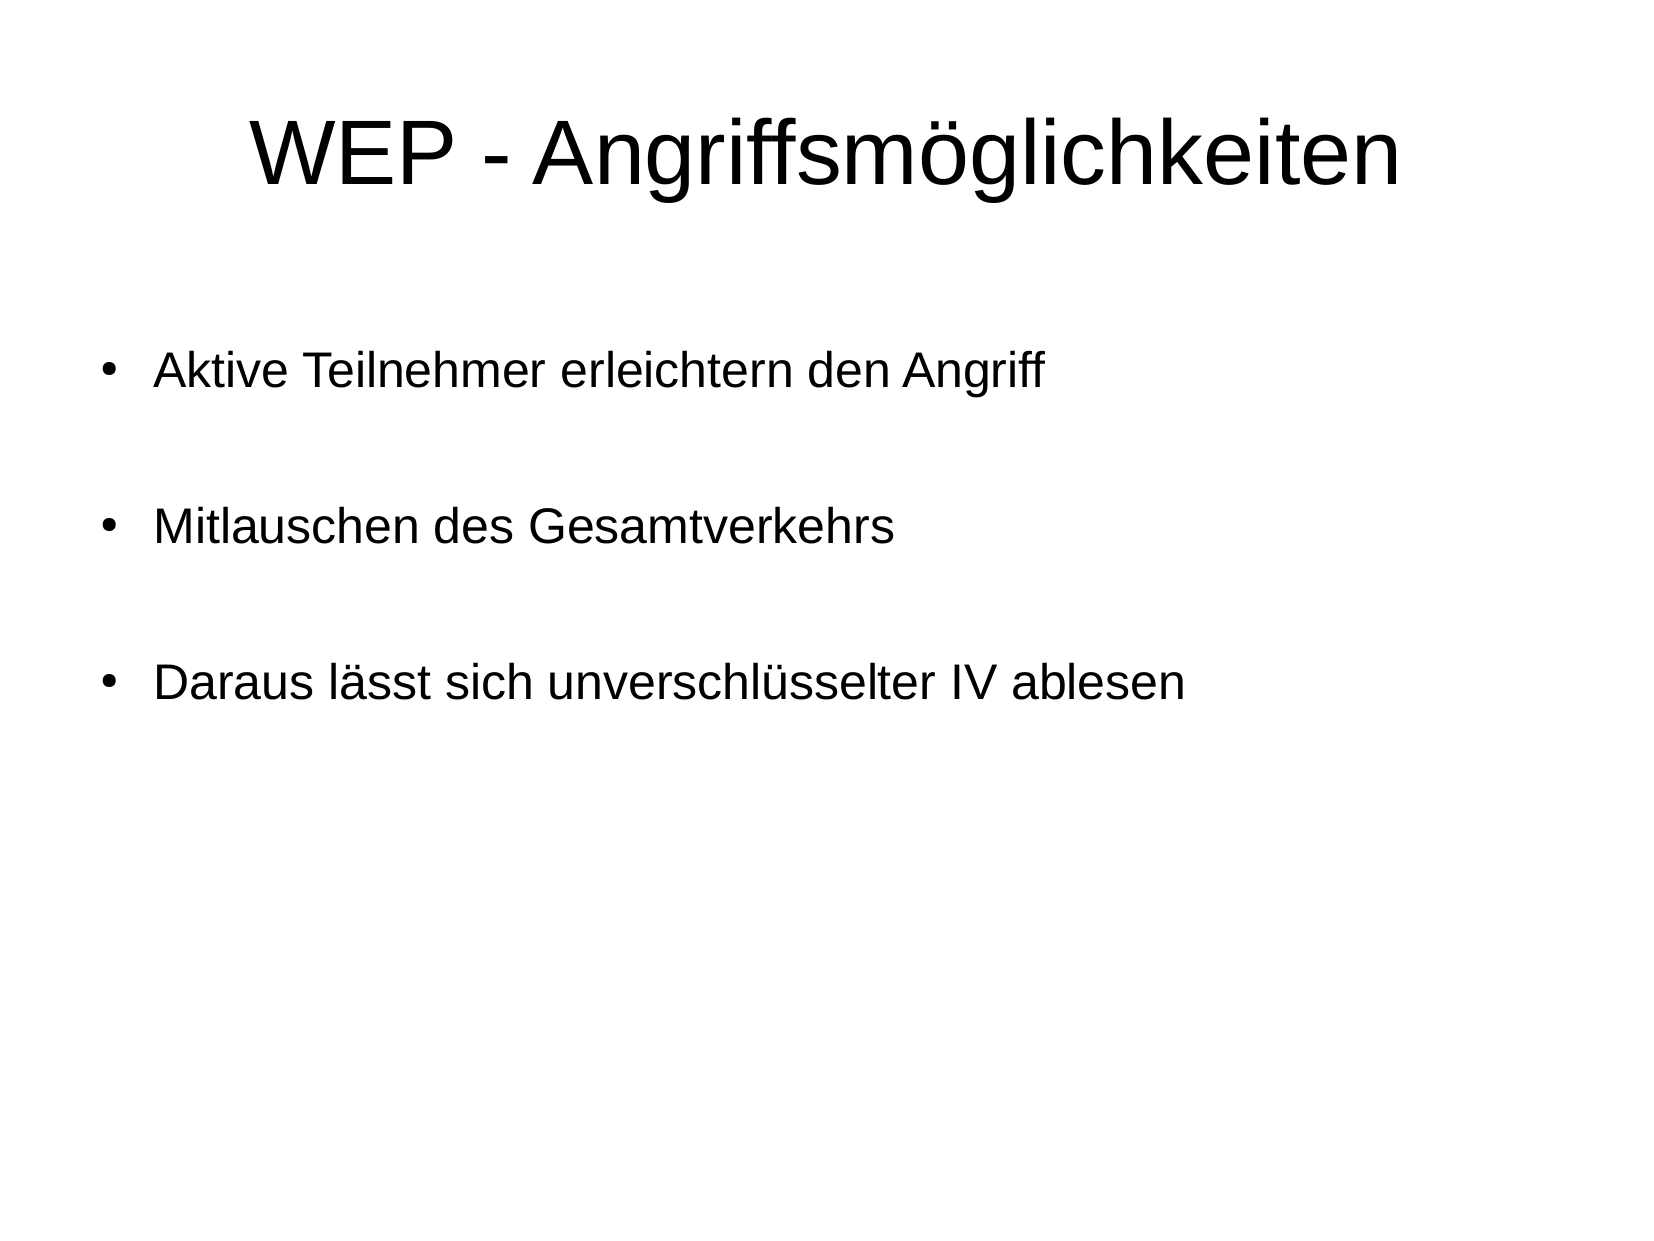

# WEP - Angriffsmöglichkeiten
Aktive Teilnehmer erleichtern den Angriff
Mitlauschen des Gesamtverkehrs
Daraus lässt sich unverschlüsselter IV ablesen